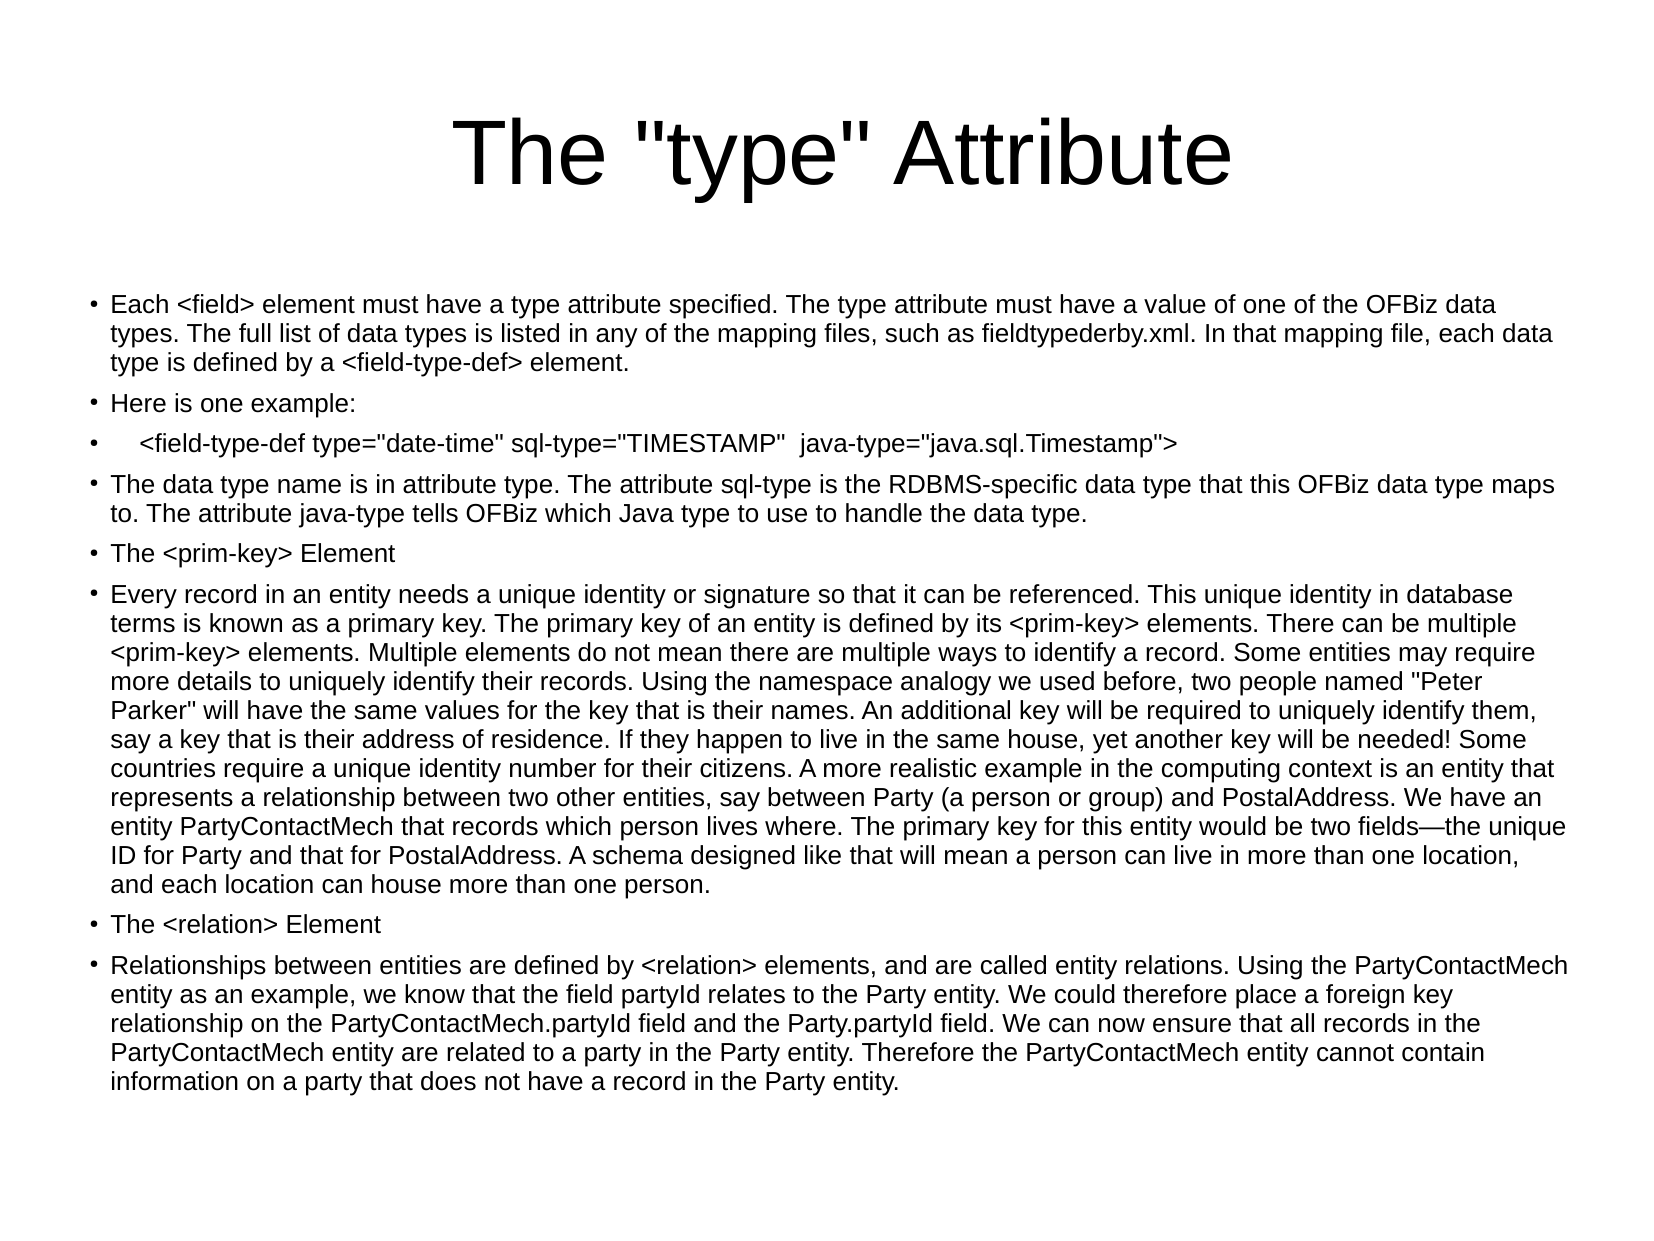

# The "type" Attribute
Each <field> element must have a type attribute specified. The type attribute must have a value of one of the OFBiz data types. The full list of data types is listed in any of the mapping files, such as fieldtypederby.xml. In that mapping file, each data type is defined by a <field-type-def> element.
Here is one example:
 <field-type-def type="date-time" sql-type="TIMESTAMP" java-type="java.sql.Timestamp">
The data type name is in attribute type. The attribute sql-type is the RDBMS-specific data type that this OFBiz data type maps to. The attribute java-type tells OFBiz which Java type to use to handle the data type.
The <prim-key> Element
Every record in an entity needs a unique identity or signature so that it can be referenced. This unique identity in database terms is known as a primary key. The primary key of an entity is defined by its <prim-key> elements. There can be multiple <prim-key> elements. Multiple elements do not mean there are multiple ways to identify a record. Some entities may require more details to uniquely identify their records. Using the namespace analogy we used before, two people named "Peter Parker" will have the same values for the key that is their names. An additional key will be required to uniquely identify them, say a key that is their address of residence. If they happen to live in the same house, yet another key will be needed! Some countries require a unique identity number for their citizens. A more realistic example in the computing context is an entity that represents a relationship between two other entities, say between Party (a person or group) and PostalAddress. We have an entity PartyContactMech that records which person lives where. The primary key for this entity would be two fields—the unique ID for Party and that for PostalAddress. A schema designed like that will mean a person can live in more than one location, and each location can house more than one person.
The <relation> Element
Relationships between entities are defined by <relation> elements, and are called entity relations. Using the PartyContactMech entity as an example, we know that the field partyId relates to the Party entity. We could therefore place a foreign key relationship on the PartyContactMech.partyId field and the Party.partyId field. We can now ensure that all records in the PartyContactMech entity are related to a party in the Party entity. Therefore the PartyContactMech entity cannot contain information on a party that does not have a record in the Party entity.